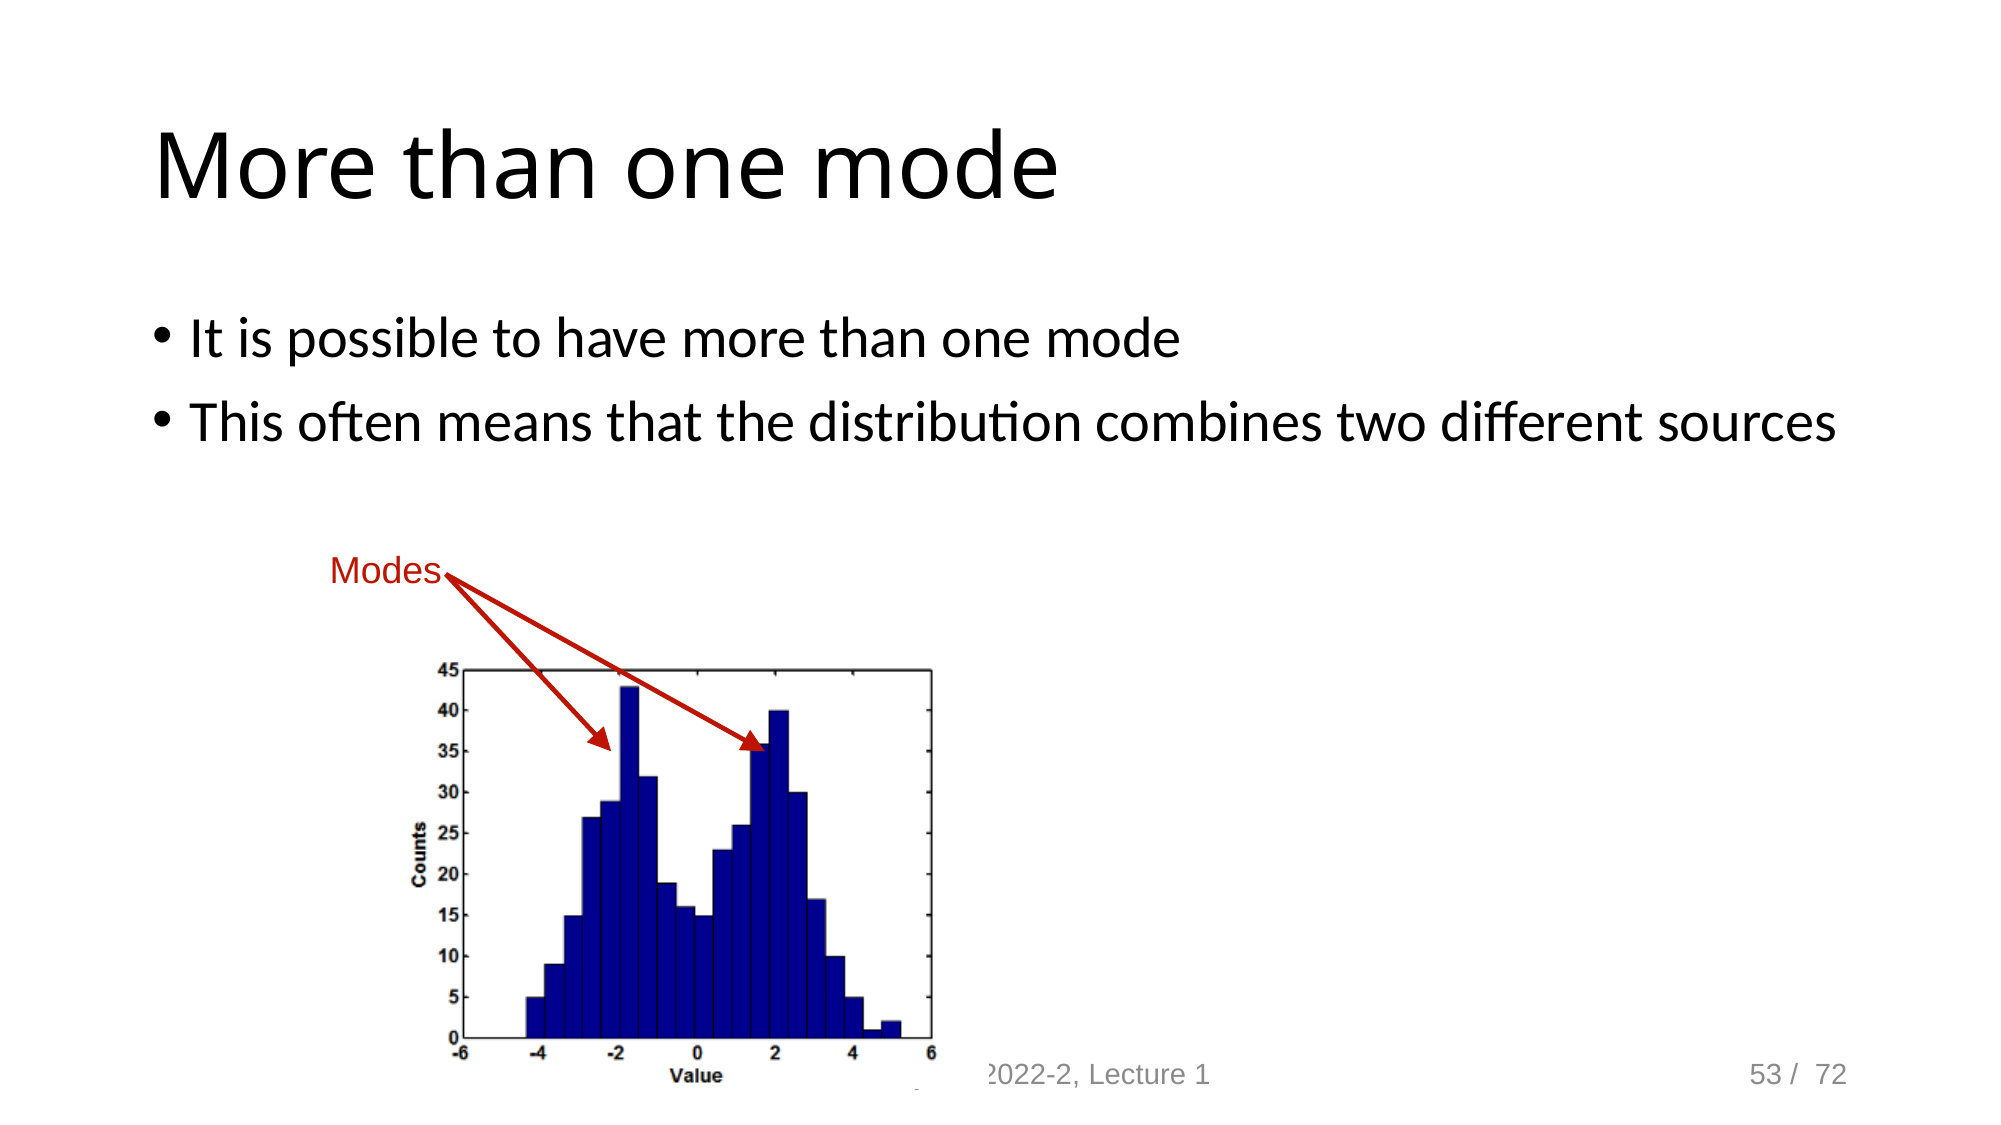

# More than one mode
It is possible to have more than one mode
This often means that the distribution combines two different sources
Modes
Data analysis, 2022-2, Lecture 1